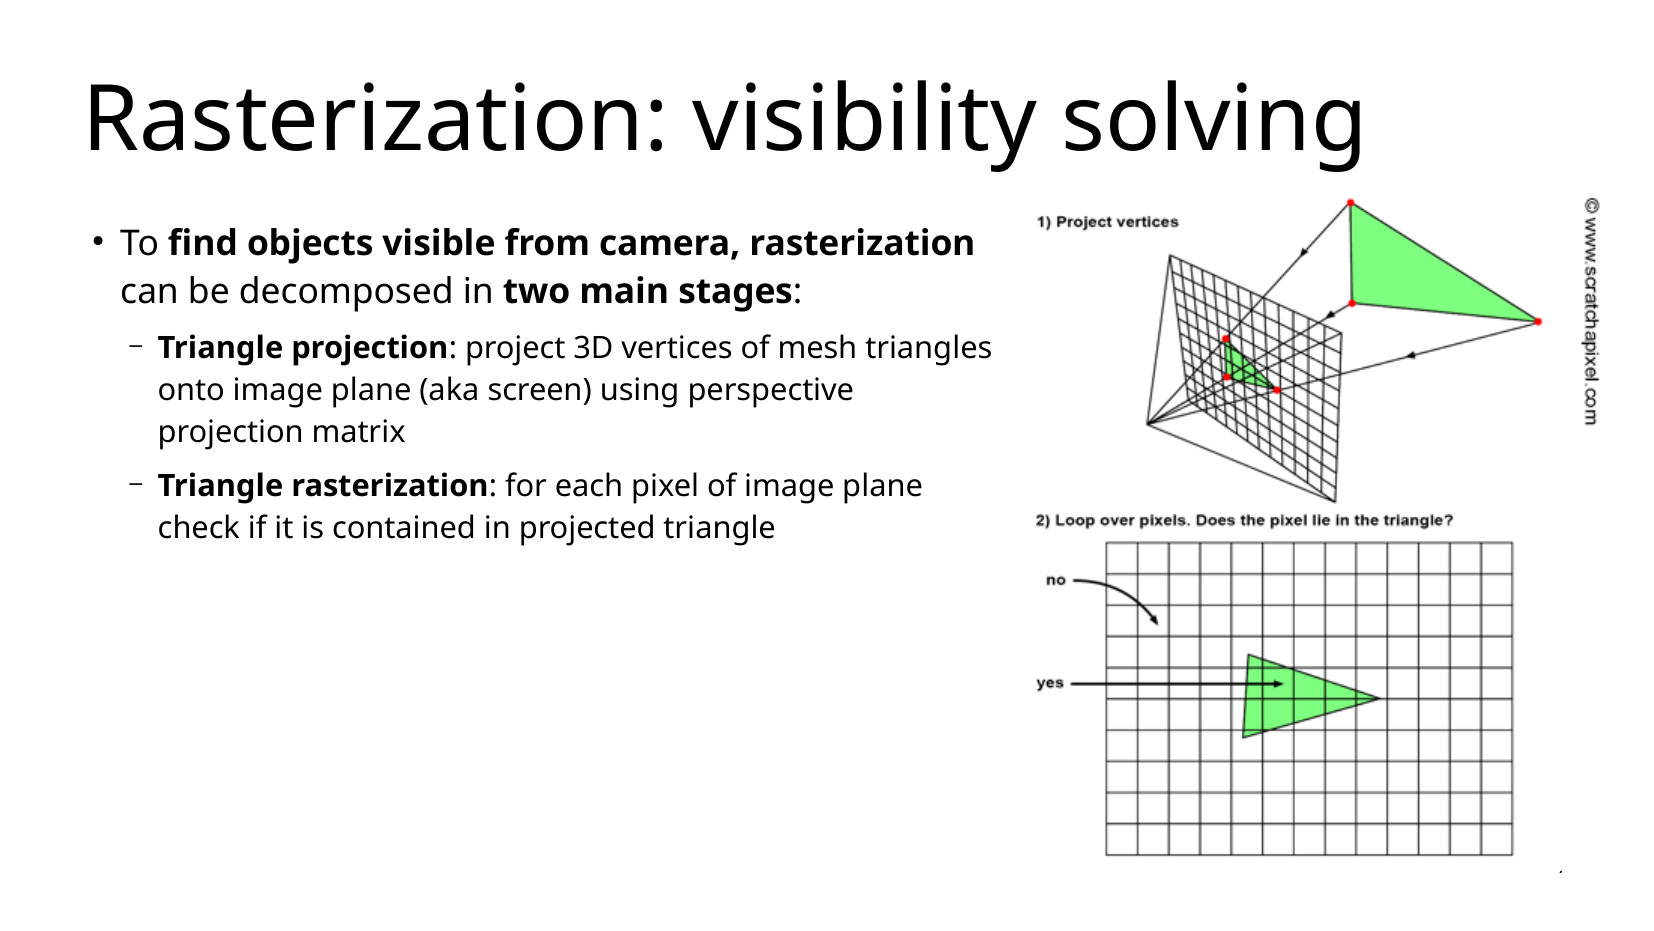

# Rasterization: visibility solving
To find objects visible from camera, rasterization can be decomposed in two main stages:
Triangle projection: project 3D vertices of mesh triangles onto image plane (aka screen) using perspective projection matrix
Triangle rasterization: for each pixel of image plane check if it is contained in projected triangle
7